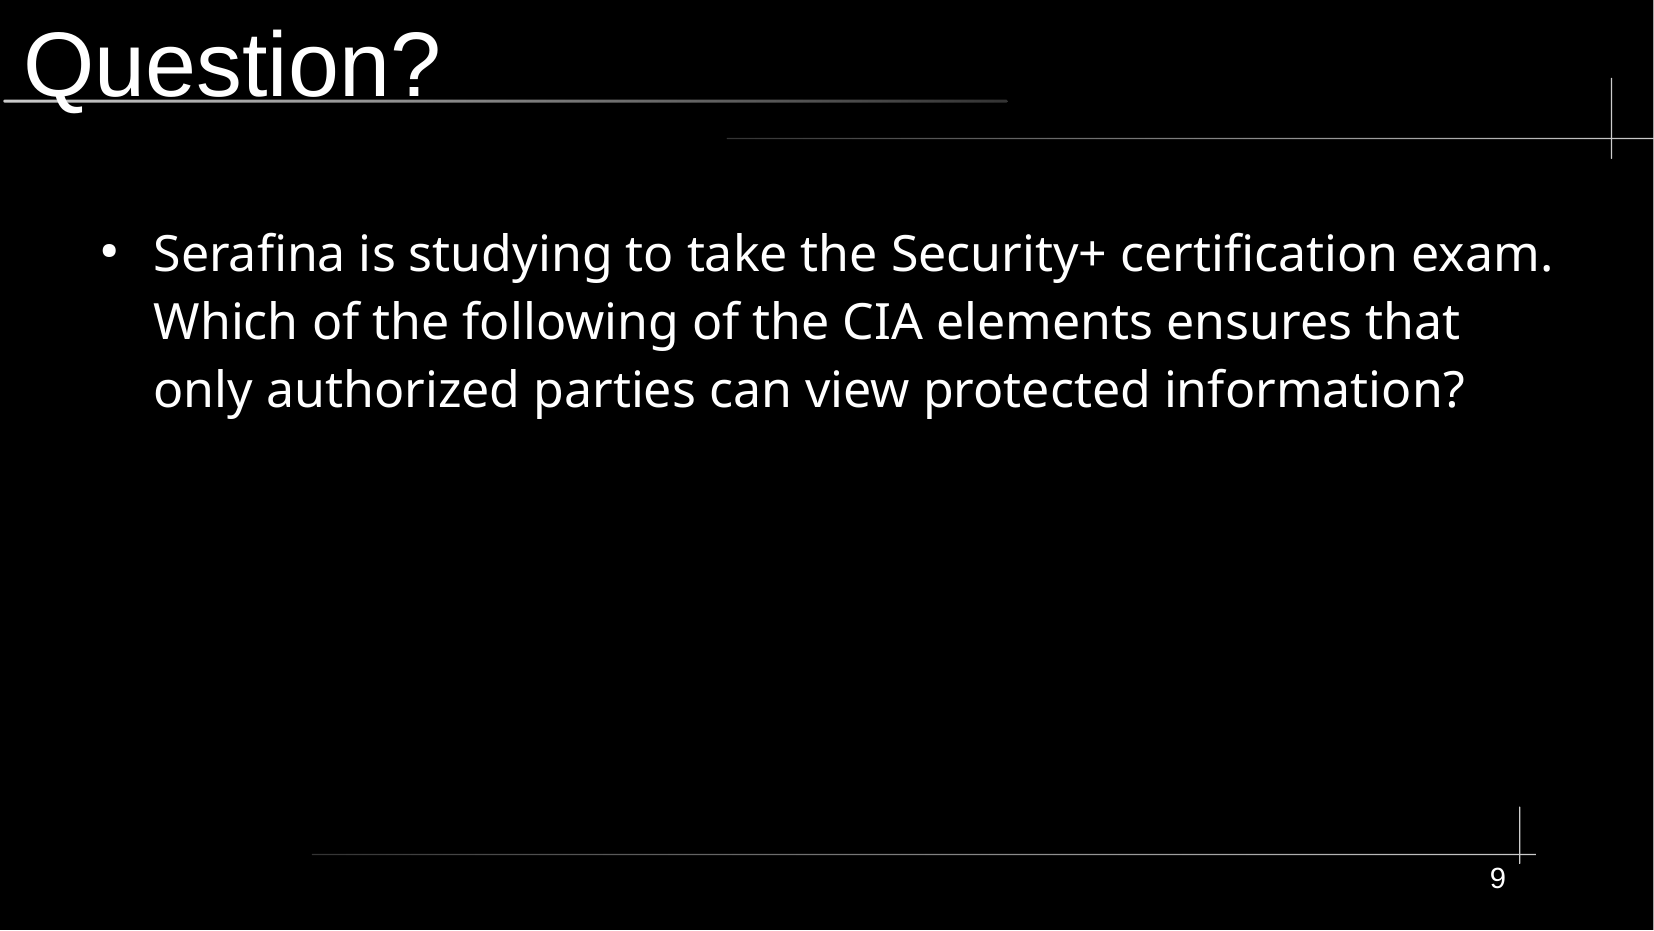

# Question?
Serafina is studying to take the Security+ certification exam. Which of the following of the CIA elements ensures that only authorized parties can view protected information?
9